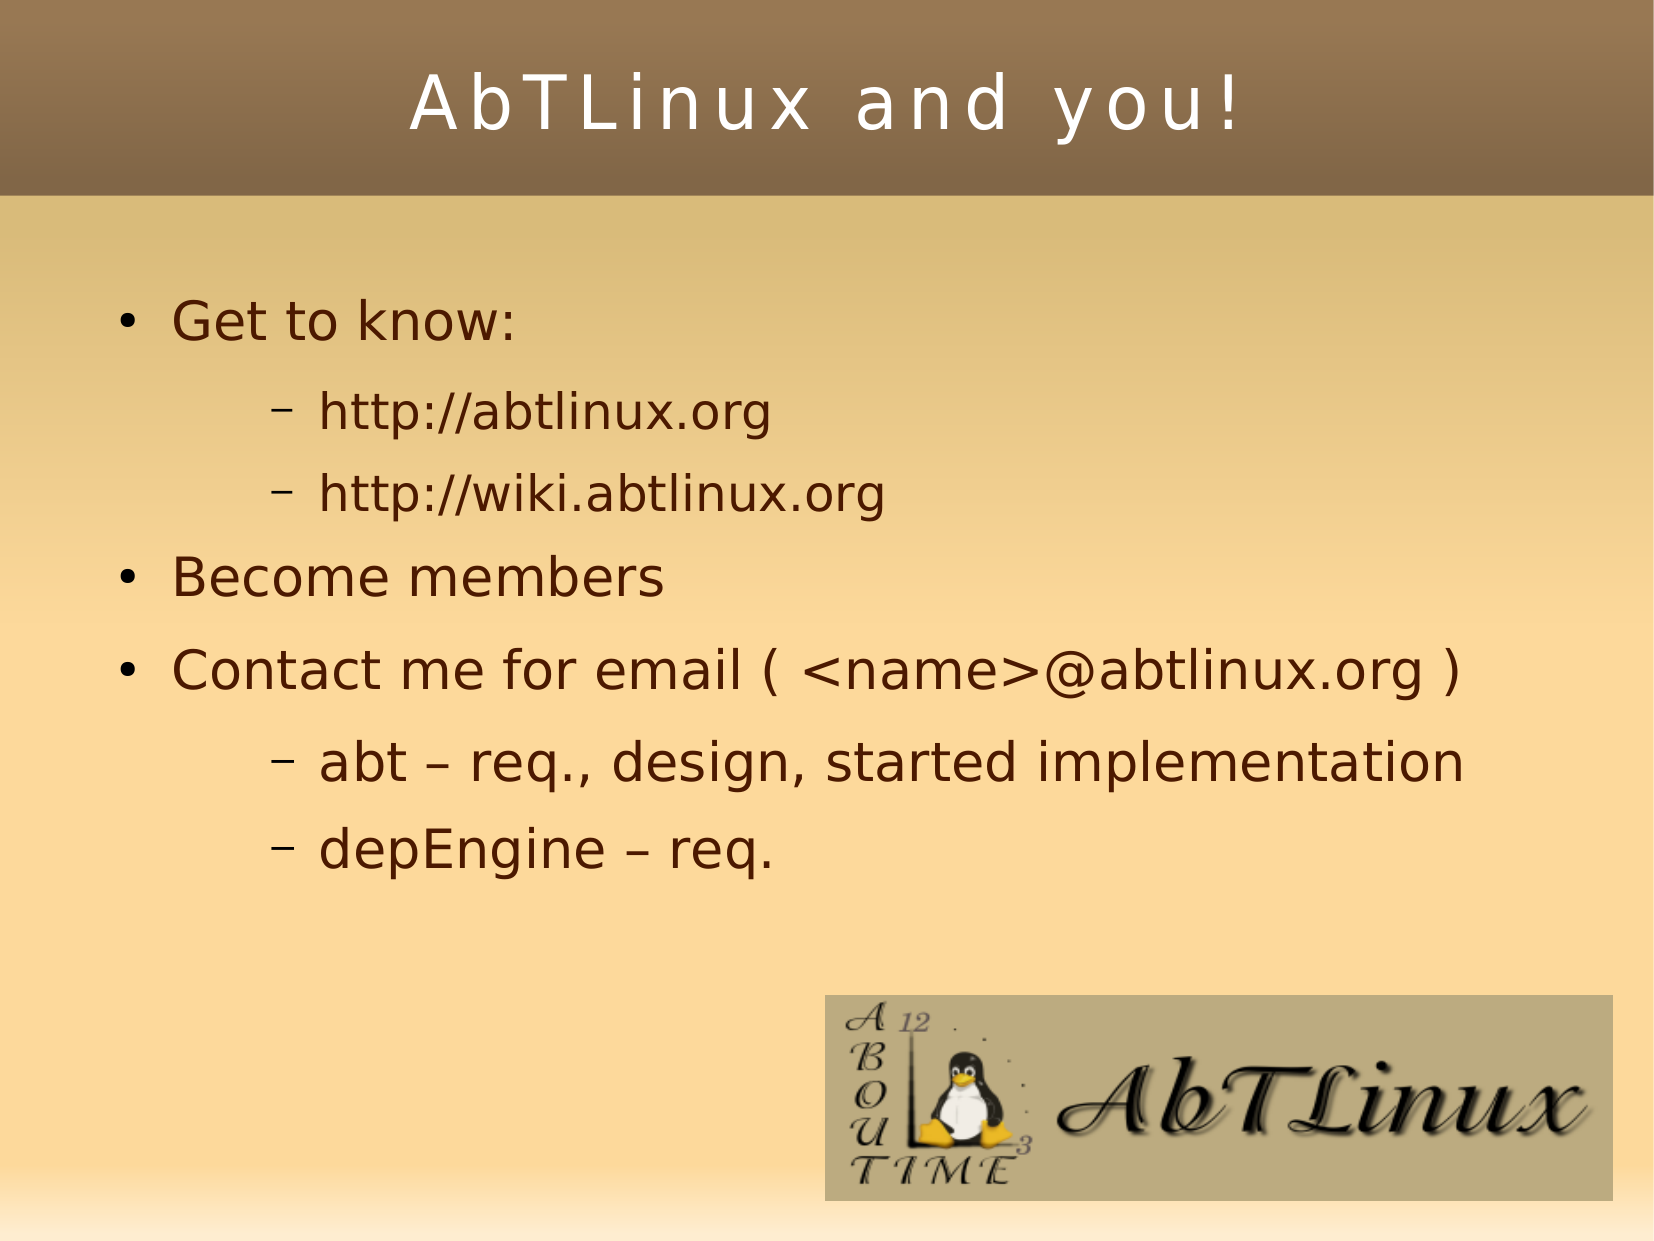

# AbTLinux and you!
Get to know:
http://abtlinux.org
http://wiki.abtlinux.org
Become members
Contact me for email ( <name>@abtlinux.org )
abt – req., design, started implementation
depEngine – req.